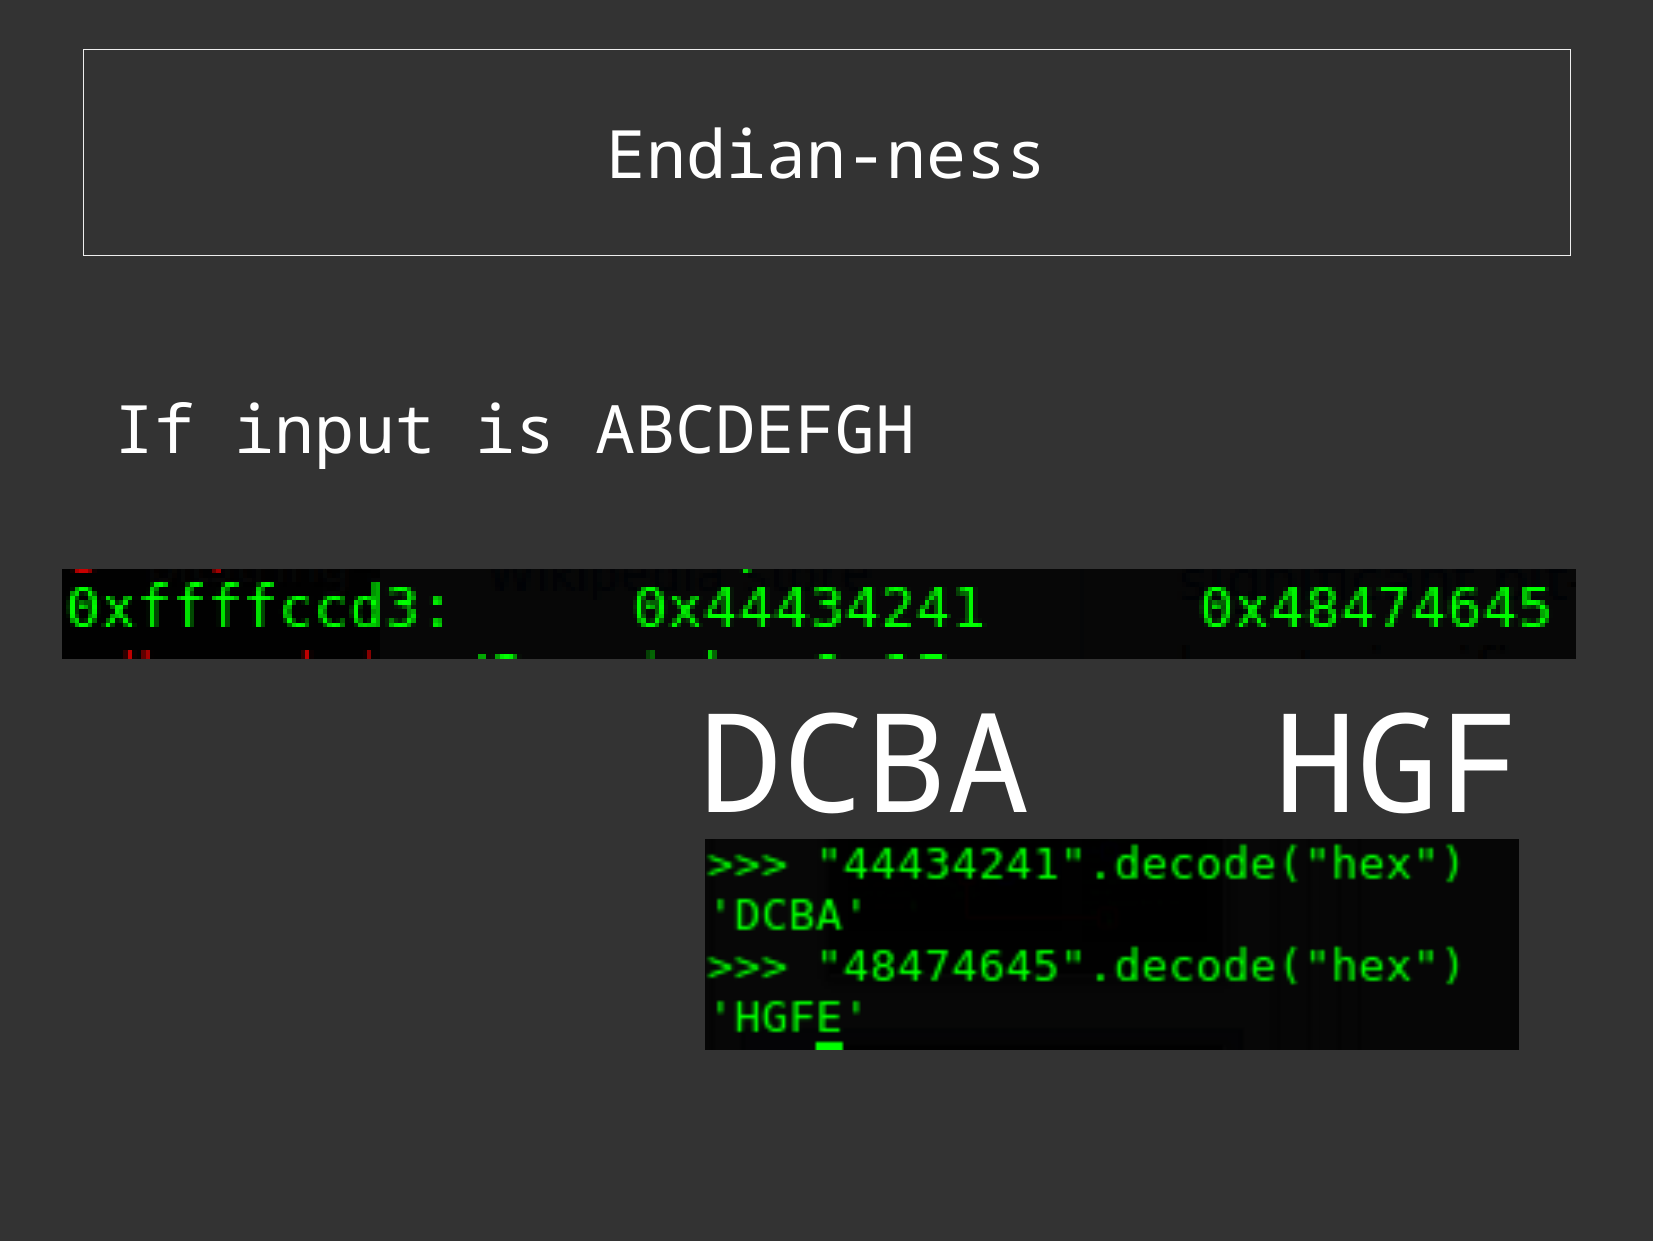

Endian-ness
If input is ABCDEFGH
DCBA
HGFE